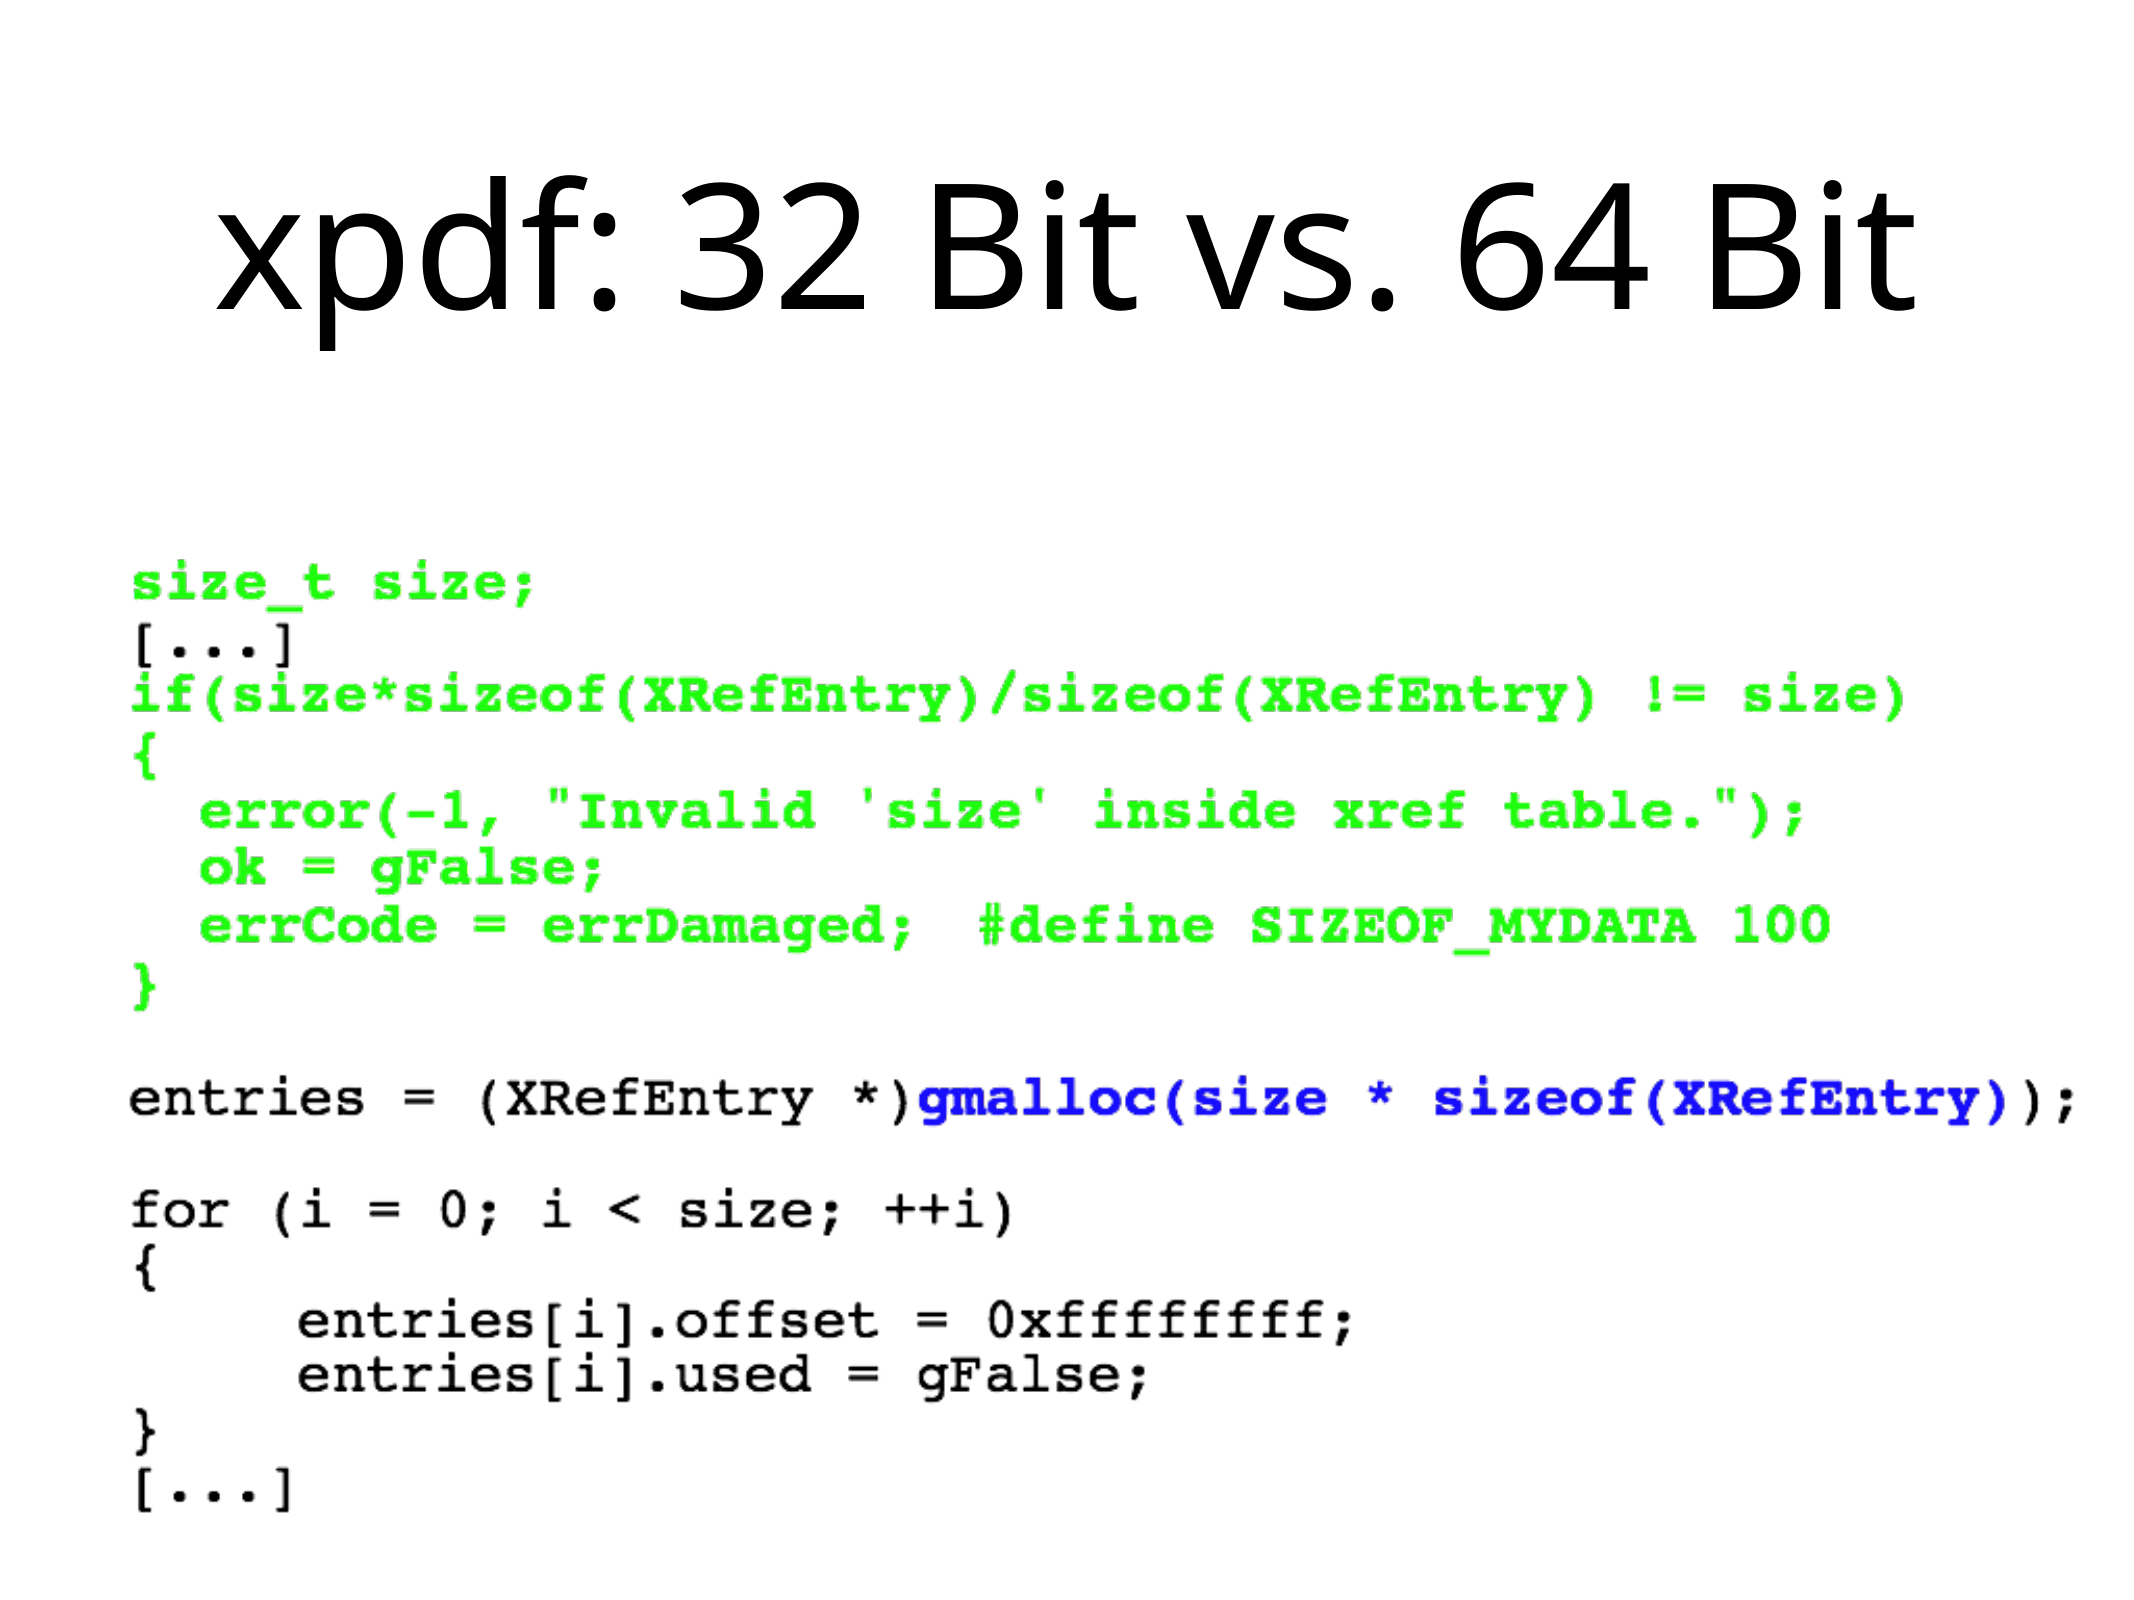

# xpdf: 32 Bit vs. 64 Bit